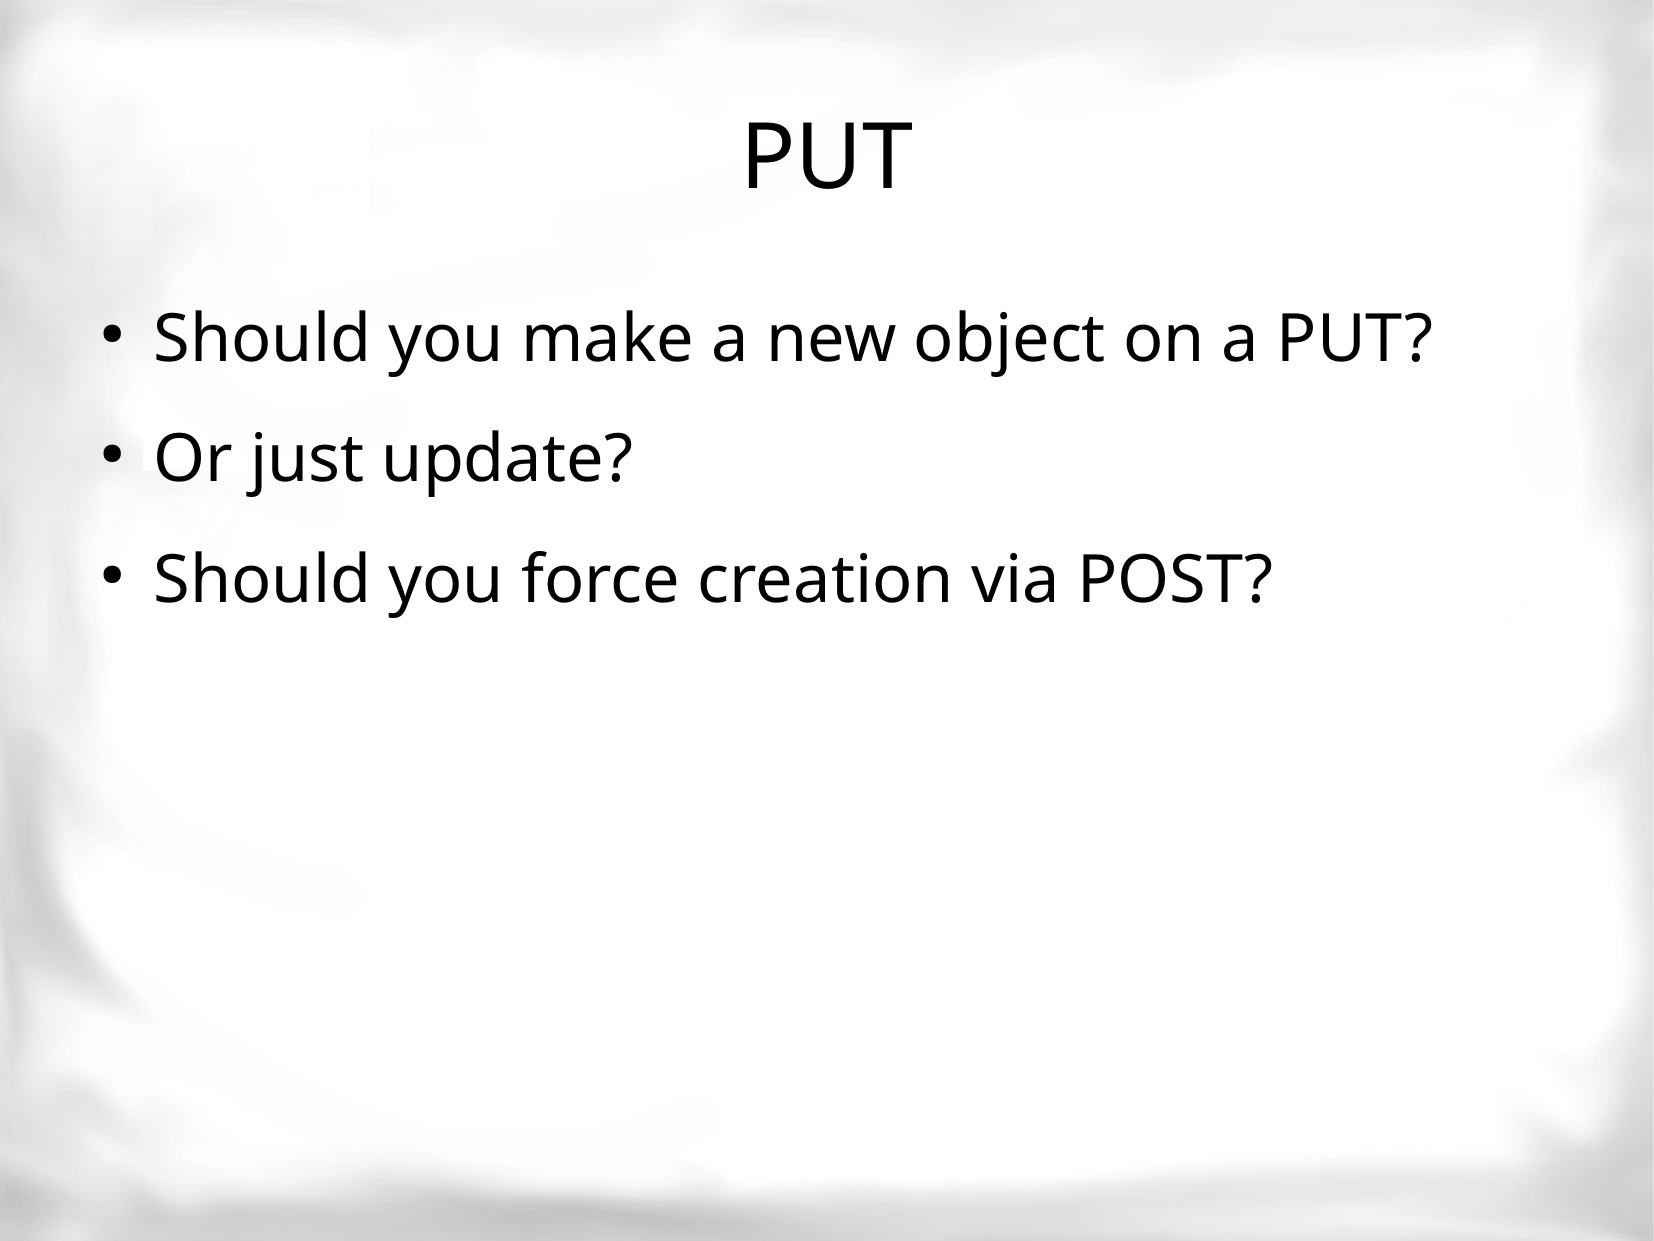

# PUT
Should you make a new object on a PUT?
Or just update?
Should you force creation via POST?